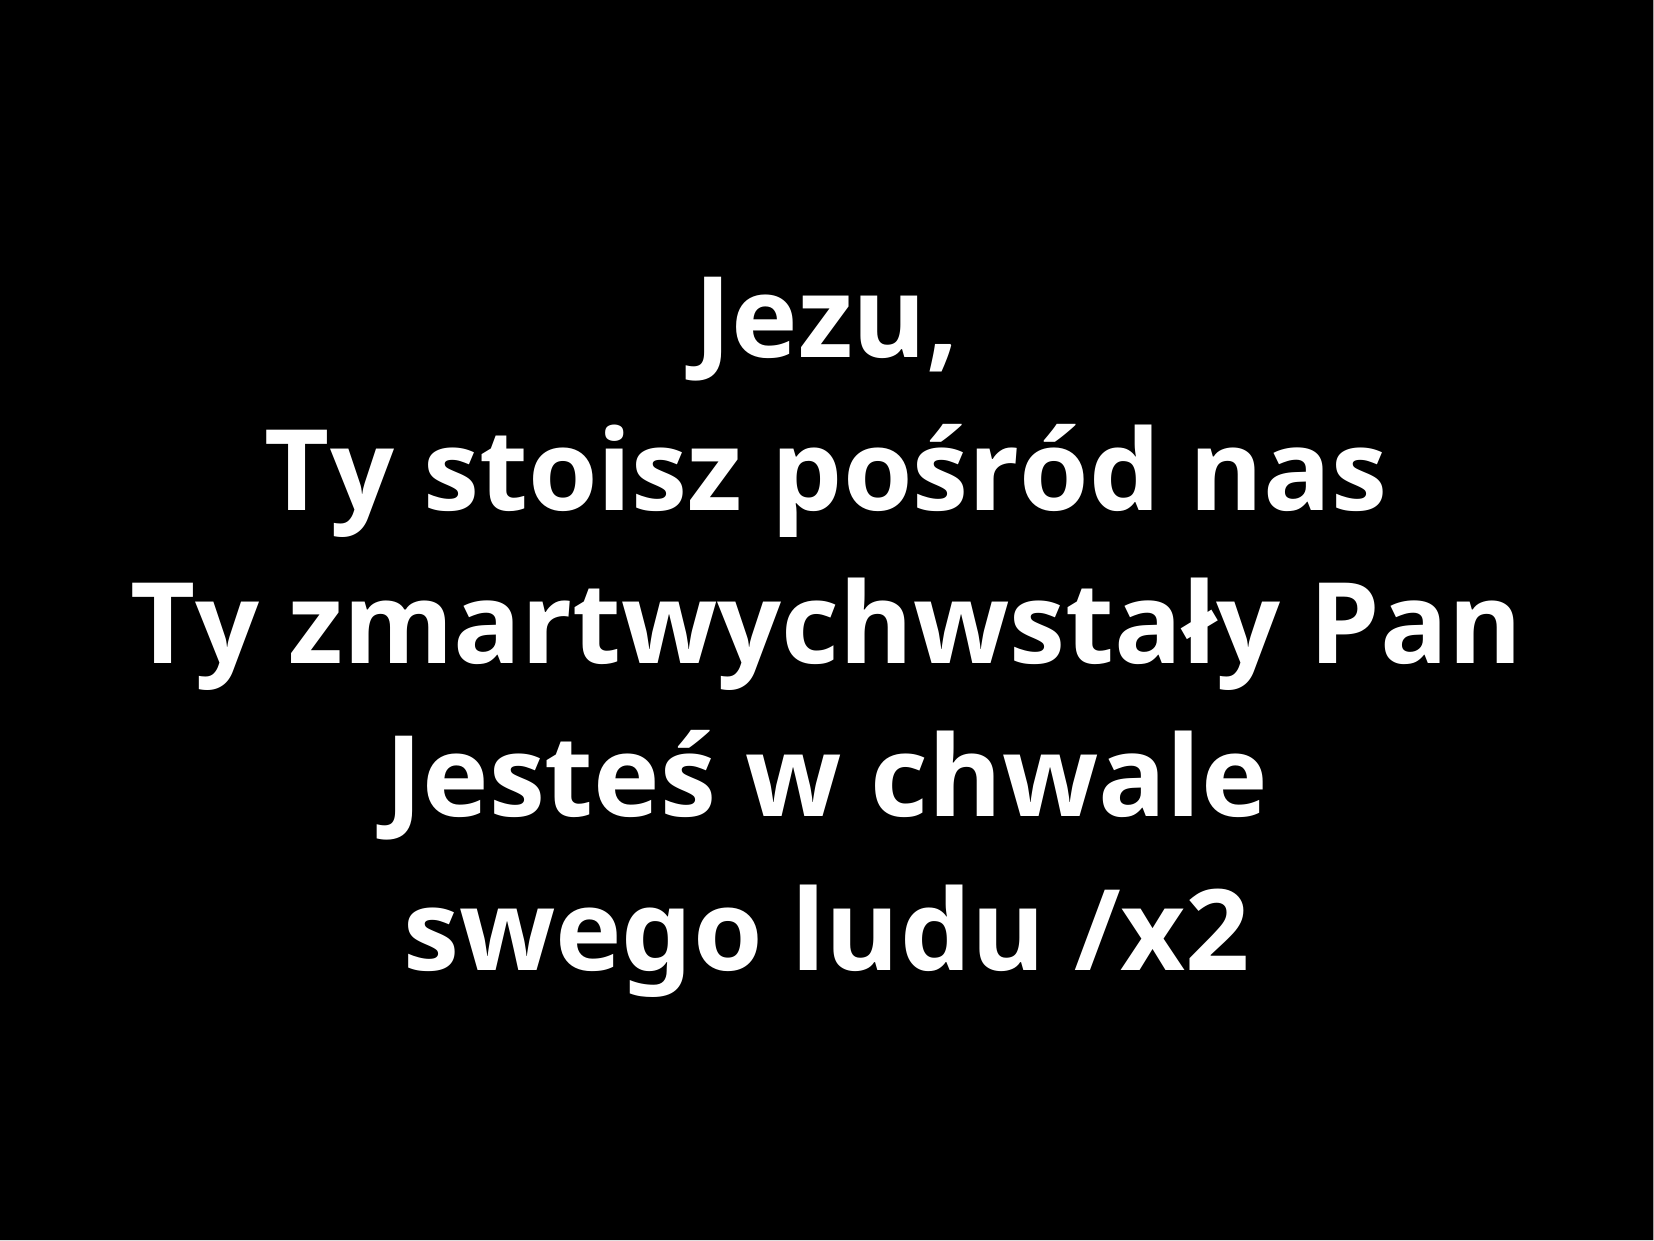

# Jezu, Ty stoisz pośród nas Ty zmartwychwstały Pan Jesteś w chwale swego ludu /x2